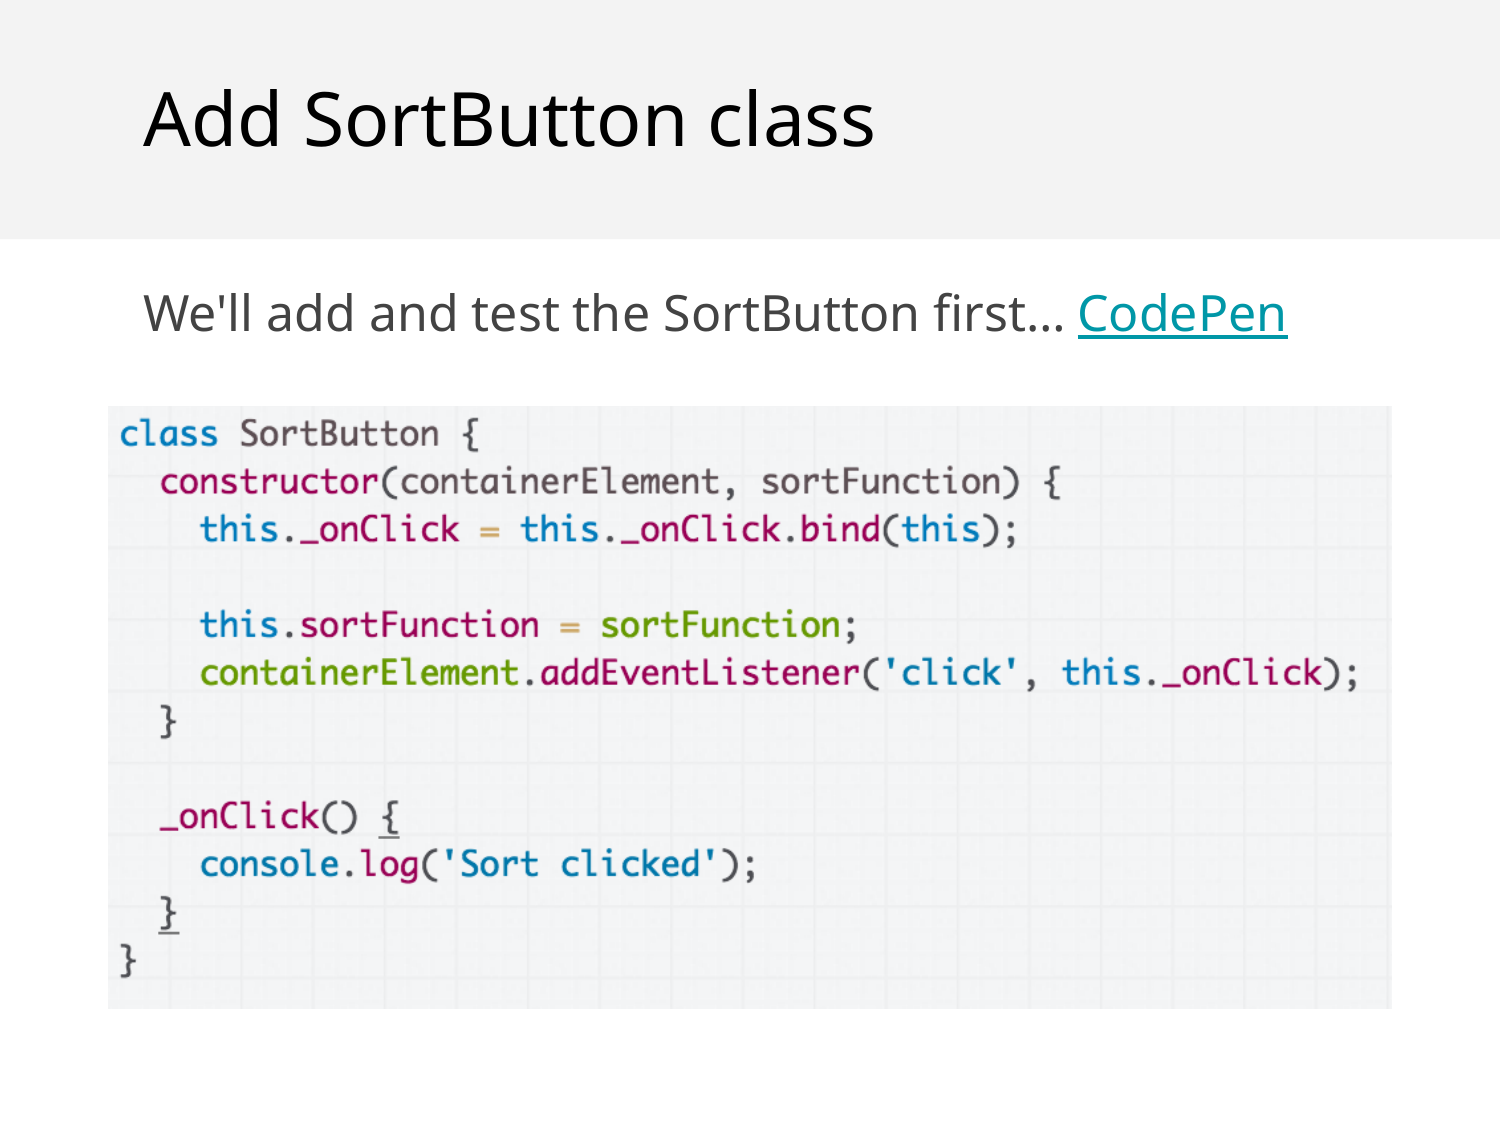

# Add SortButton class
We'll add and test the SortButton first… CodePen